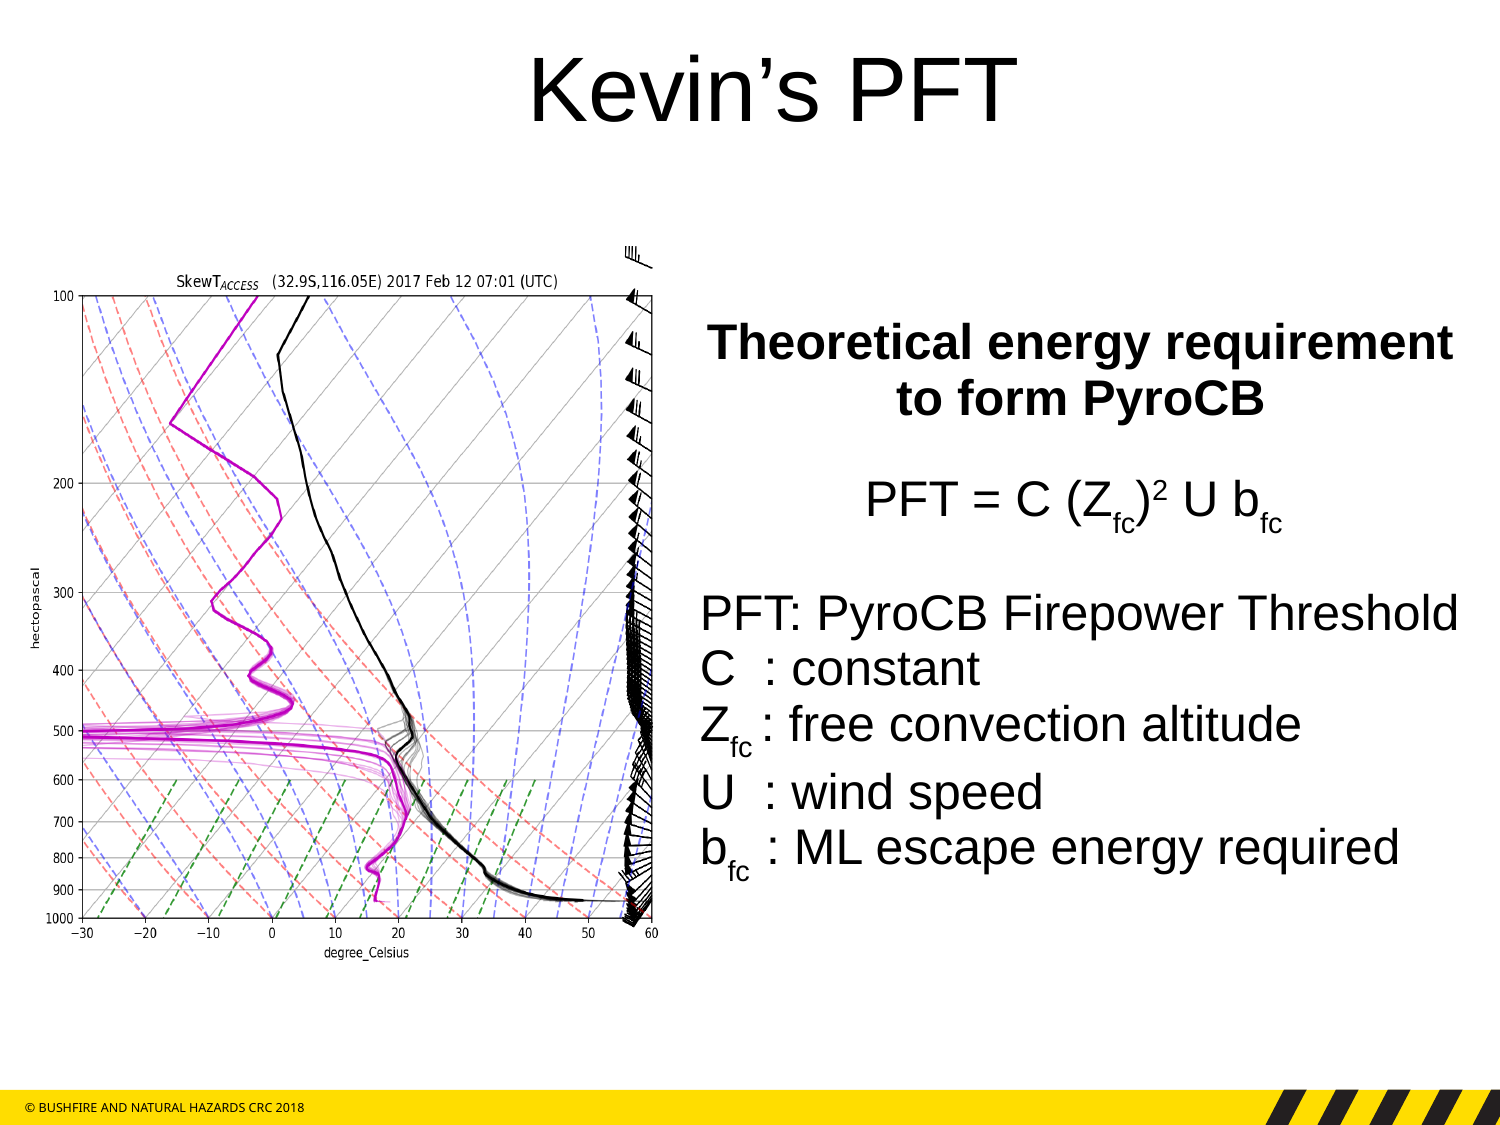

Kevin’s PFT
Theoretical energy requirement to form PyroCB
PFT = C (Zfc)2 U bfc
PFT: PyroCB Firepower Threshold
C : constant
Zfc : free convection altitude
U : wind speed
bfc : ML escape energy required